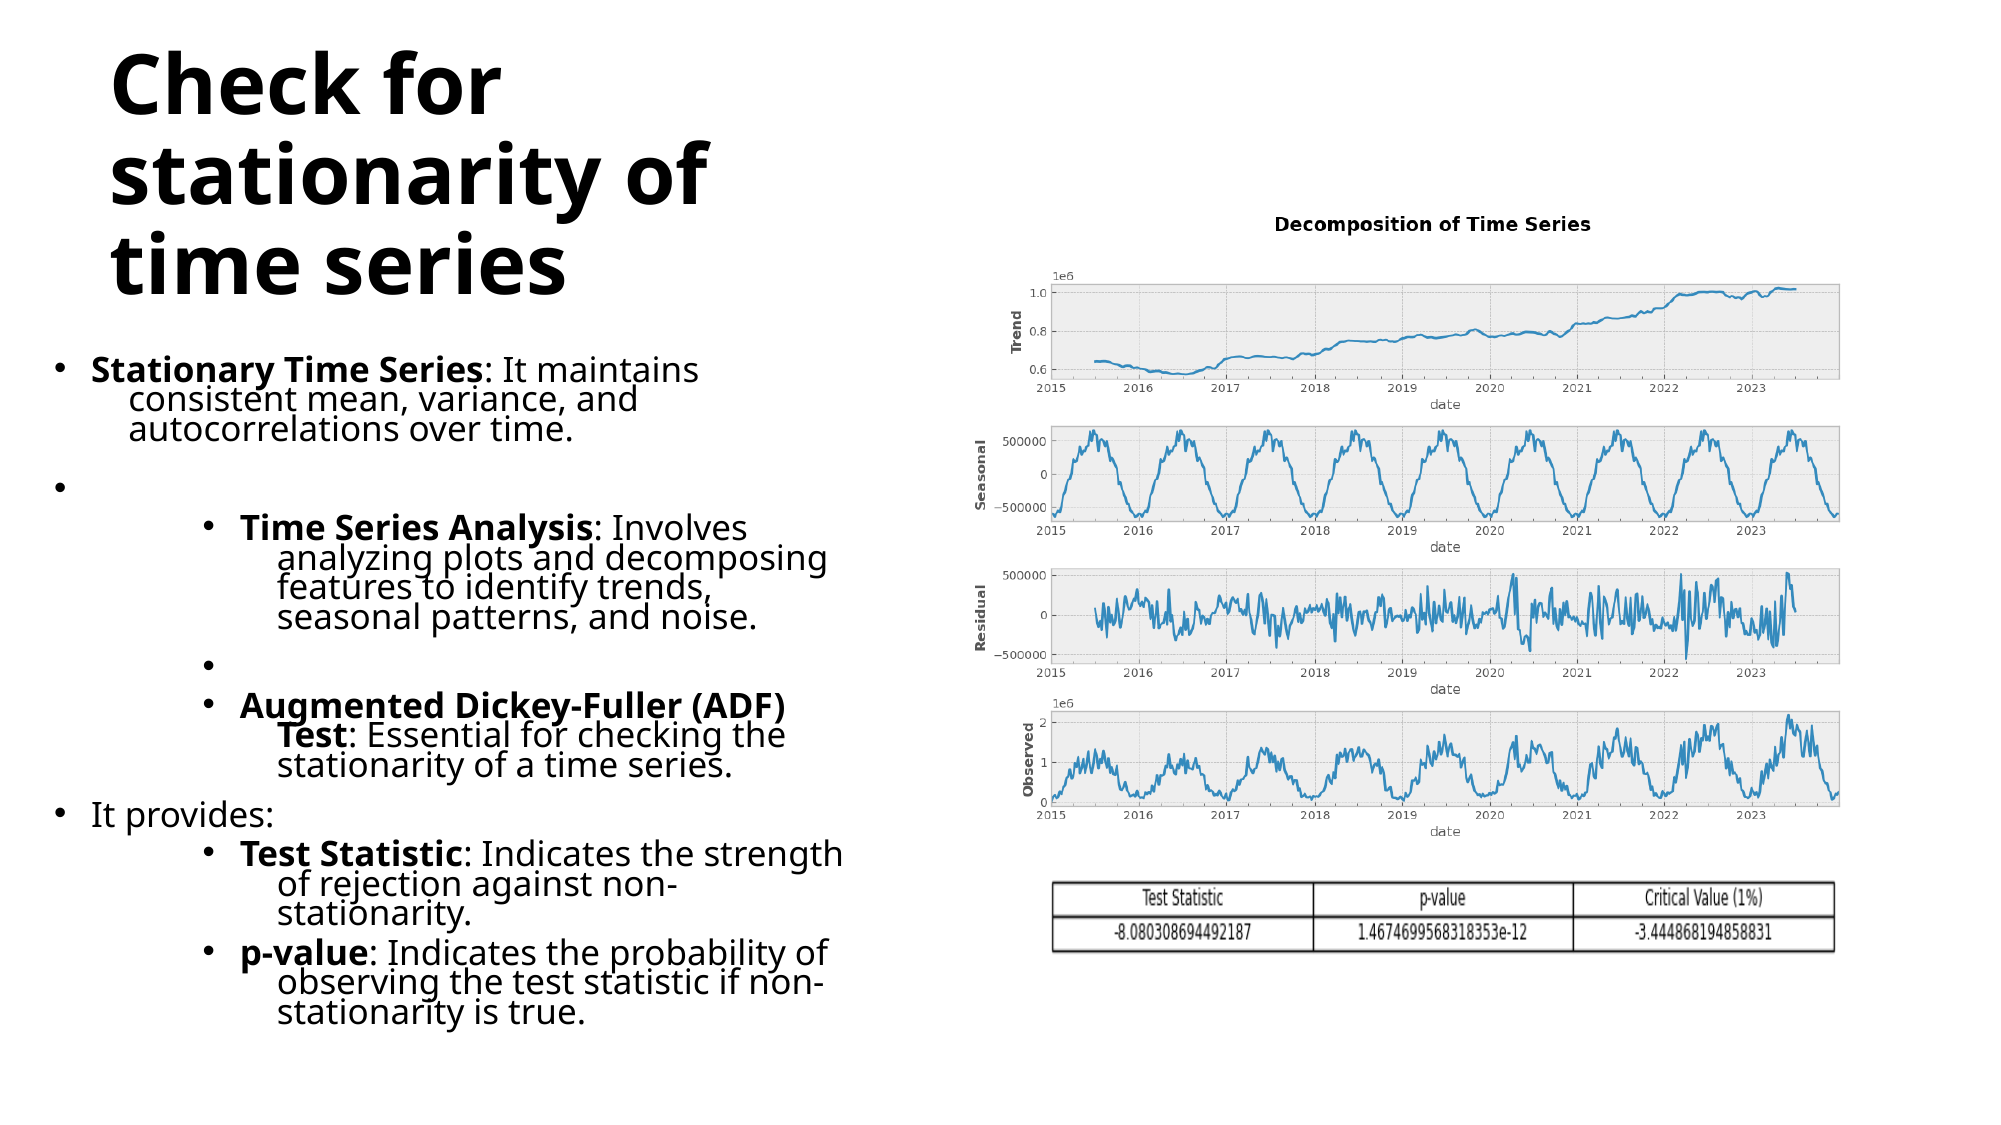

# Check for stationarity of time series
Stationary Time Series: It maintains consistent mean, variance, and autocorrelations over time.
Time Series Analysis: Involves analyzing plots and decomposing features to identify trends, seasonal patterns, and noise.
Augmented Dickey-Fuller (ADF) Test: Essential for checking the stationarity of a time series.
It provides:
Test Statistic: Indicates the strength of rejection against non-stationarity.
p-value: Indicates the probability of observing the test statistic if non-stationarity is true.